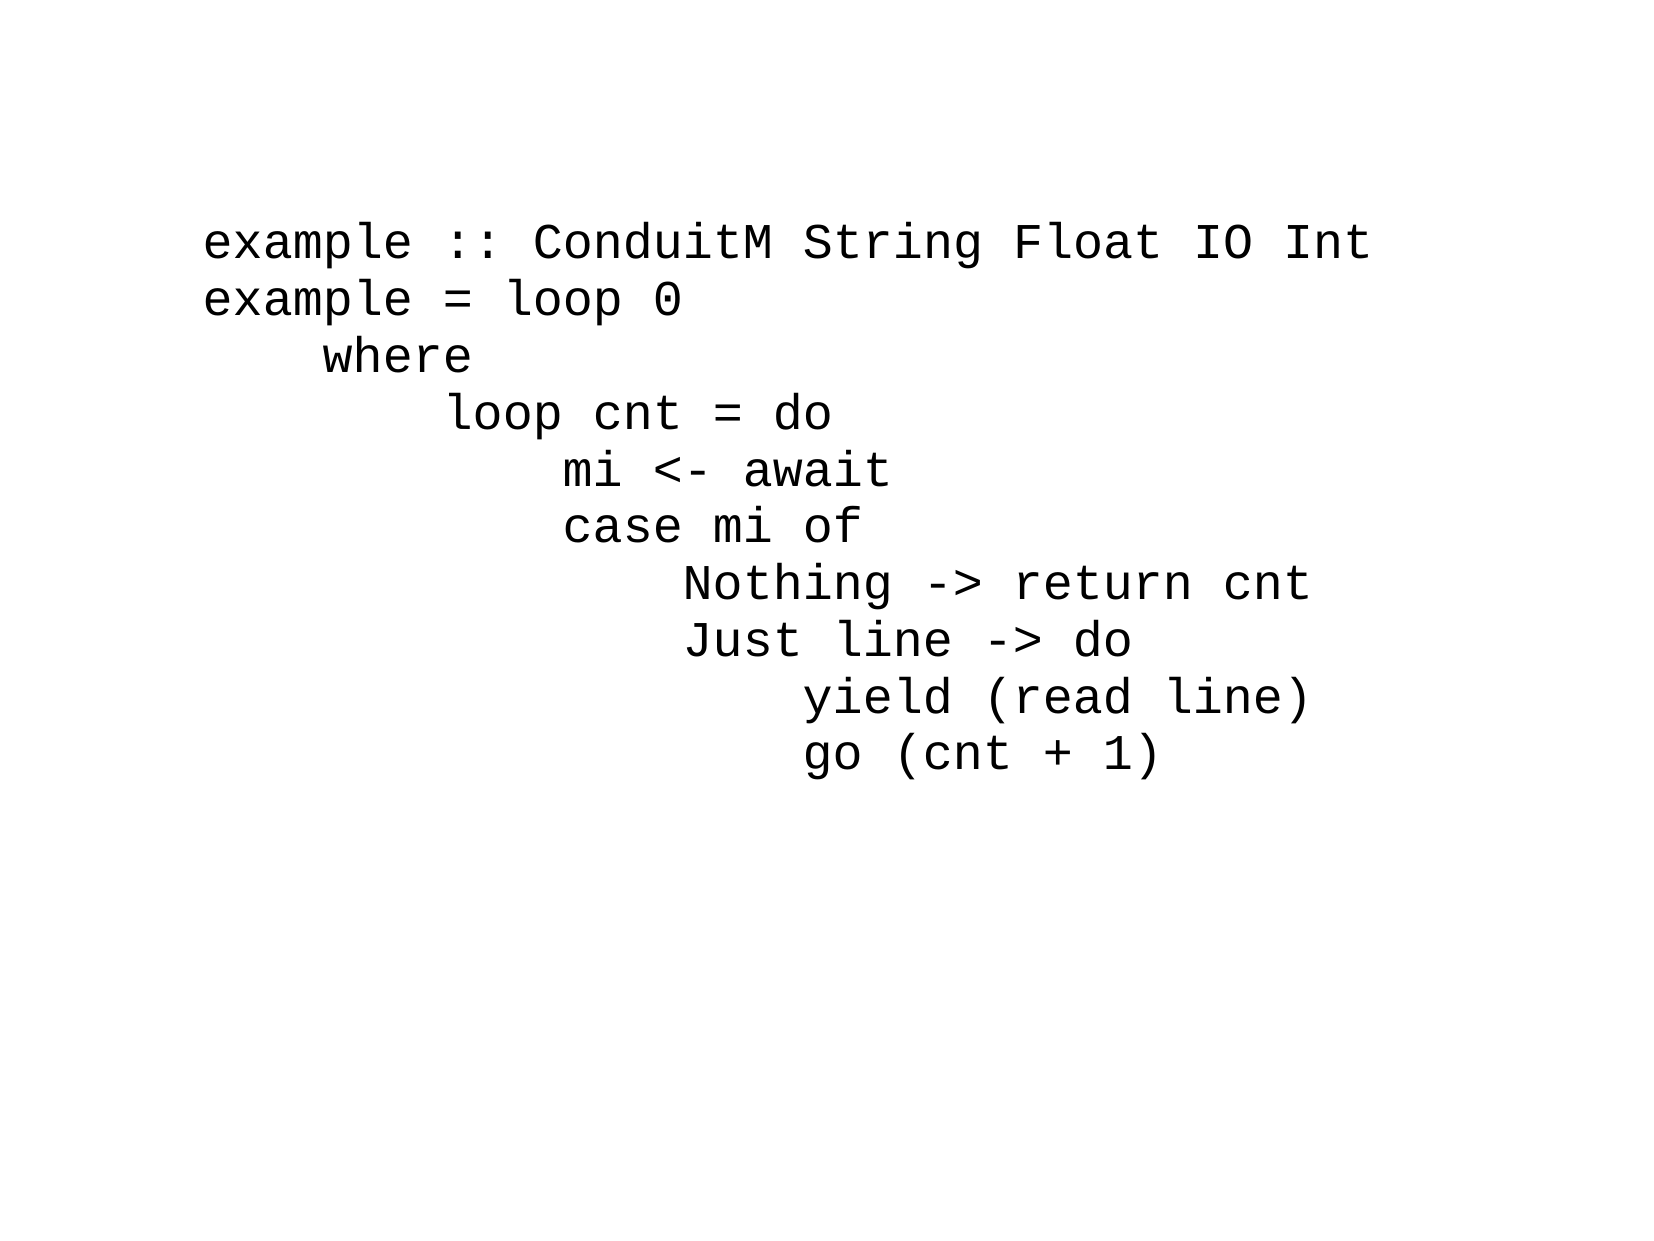

# example :: ConduitM String Float IO Int
 example = loop 0
 where
 loop cnt = do
 mi <- await
 case mi of
 Nothing -> return cnt
 Just line -> do
 yield (read line)
 go (cnt + 1)